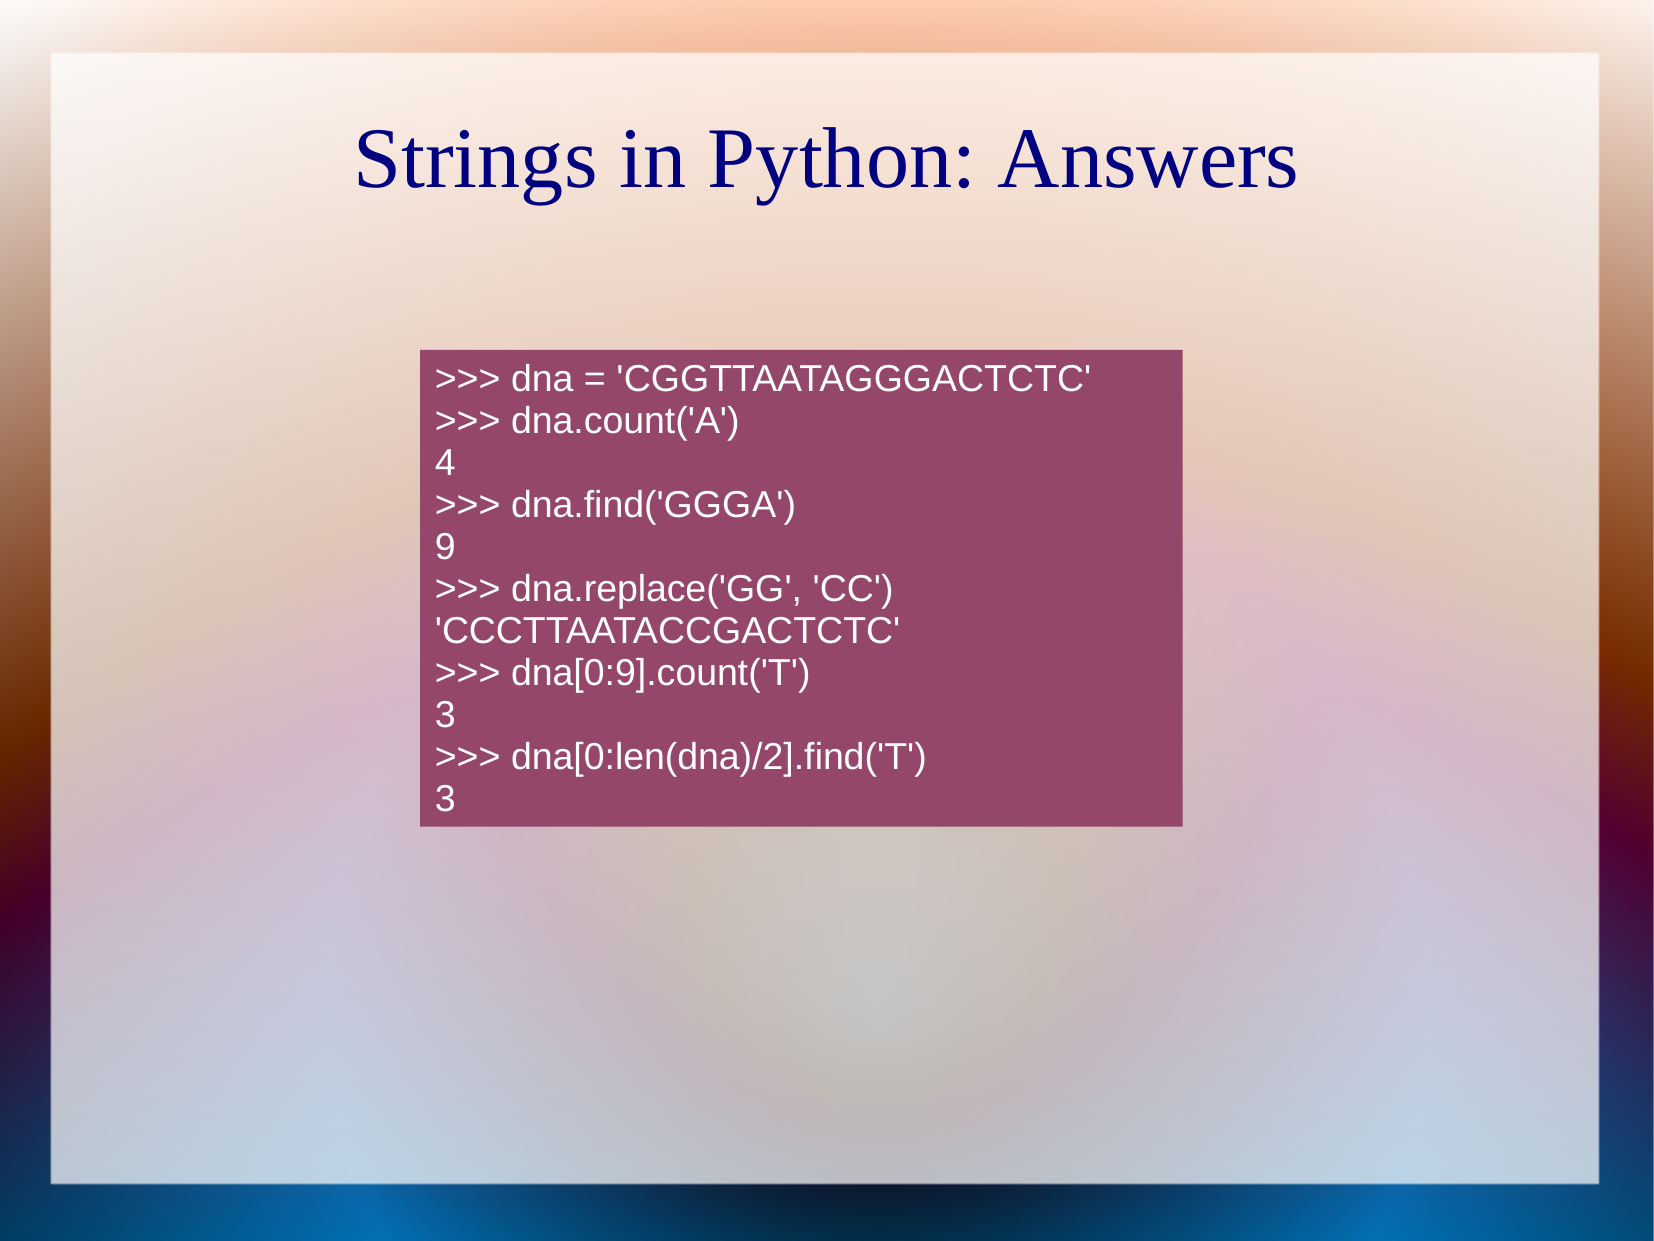

# Strings in Python: Answers
>>> dna = 'CGGTTAATAGGGACTCTC'
>>> dna.count('A')
4
>>> dna.find('GGGA')
9
>>> dna.replace('GG', 'CC')
'CCCTTAATACCGACTCTC'
>>> dna[0:9].count('T')
3
>>> dna[0:len(dna)/2].find('T')
3